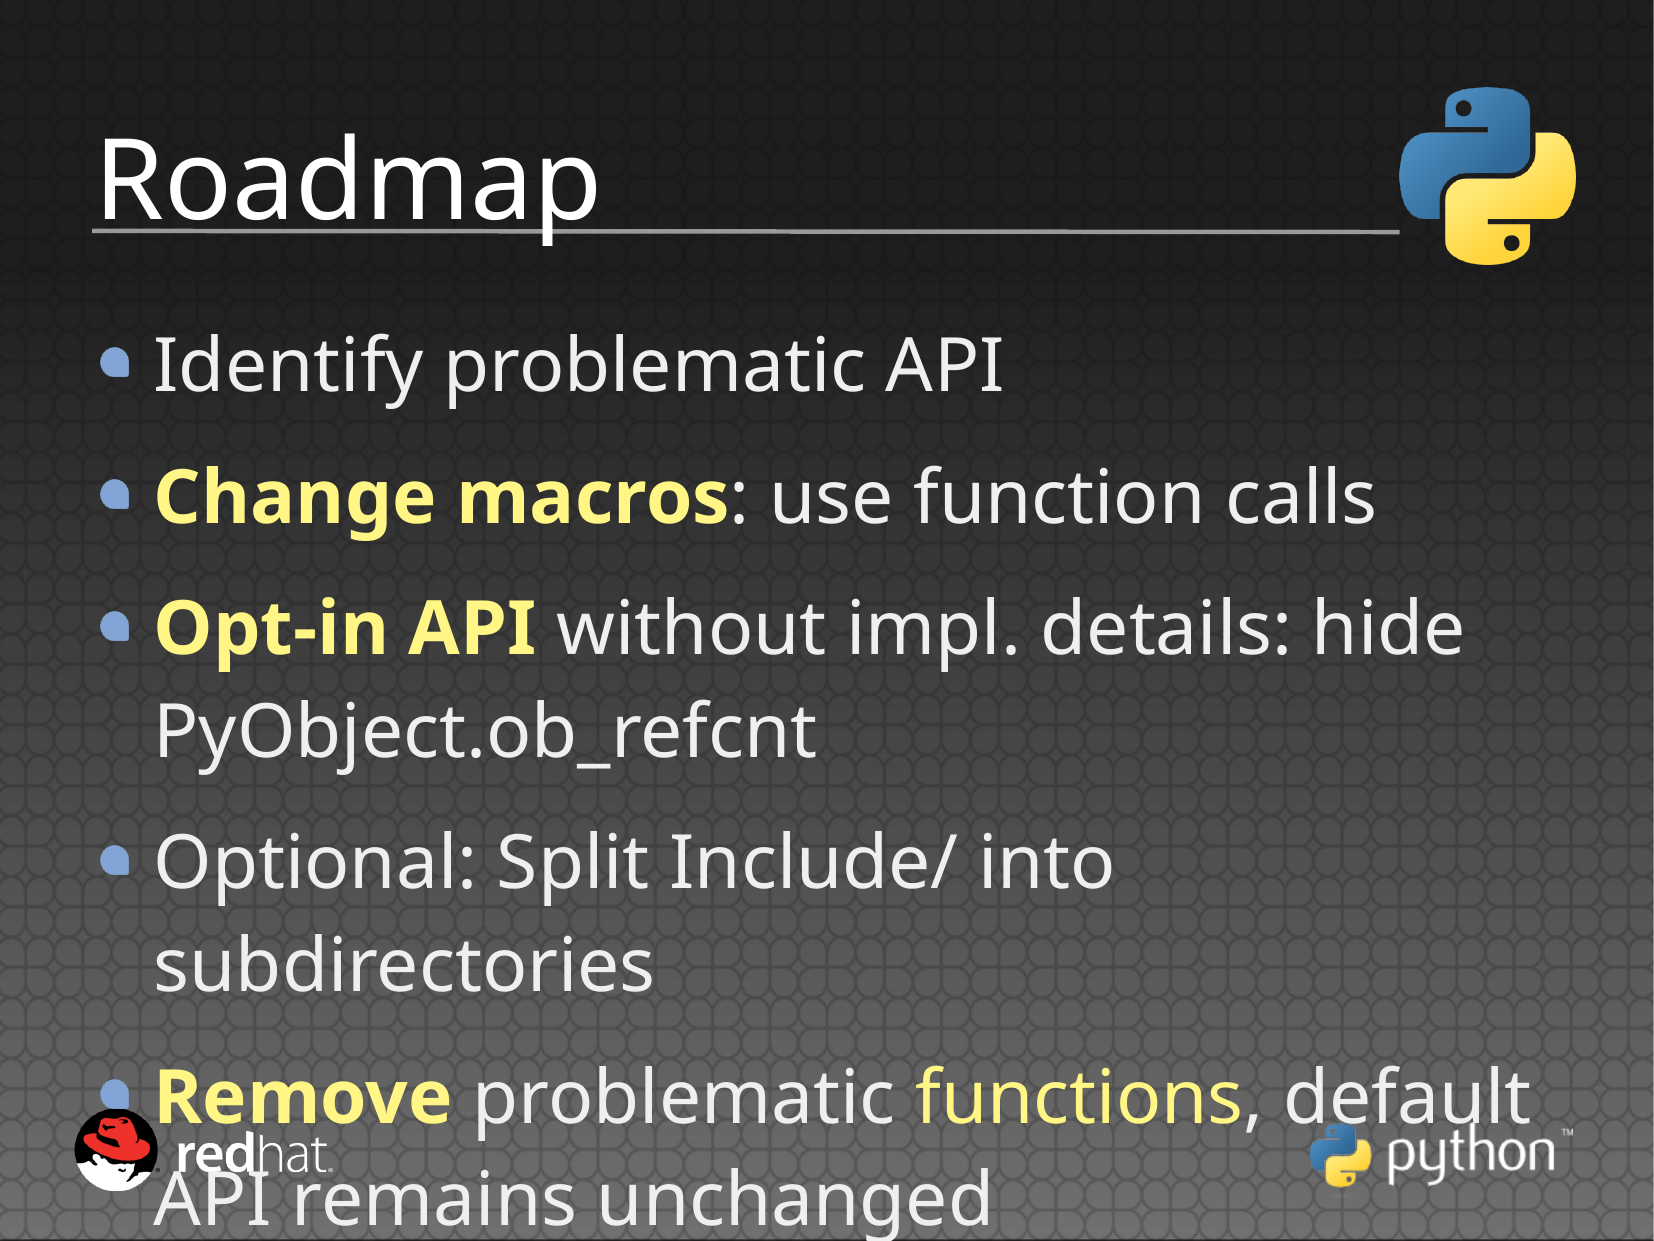

Roadmap
# Identify problematic API
Change macros: use function calls
Opt-in API without impl. details: hide PyObject.ob_refcnt
Optional: Split Include/ into subdirectories
Remove problematic functions, default API remains unchanged